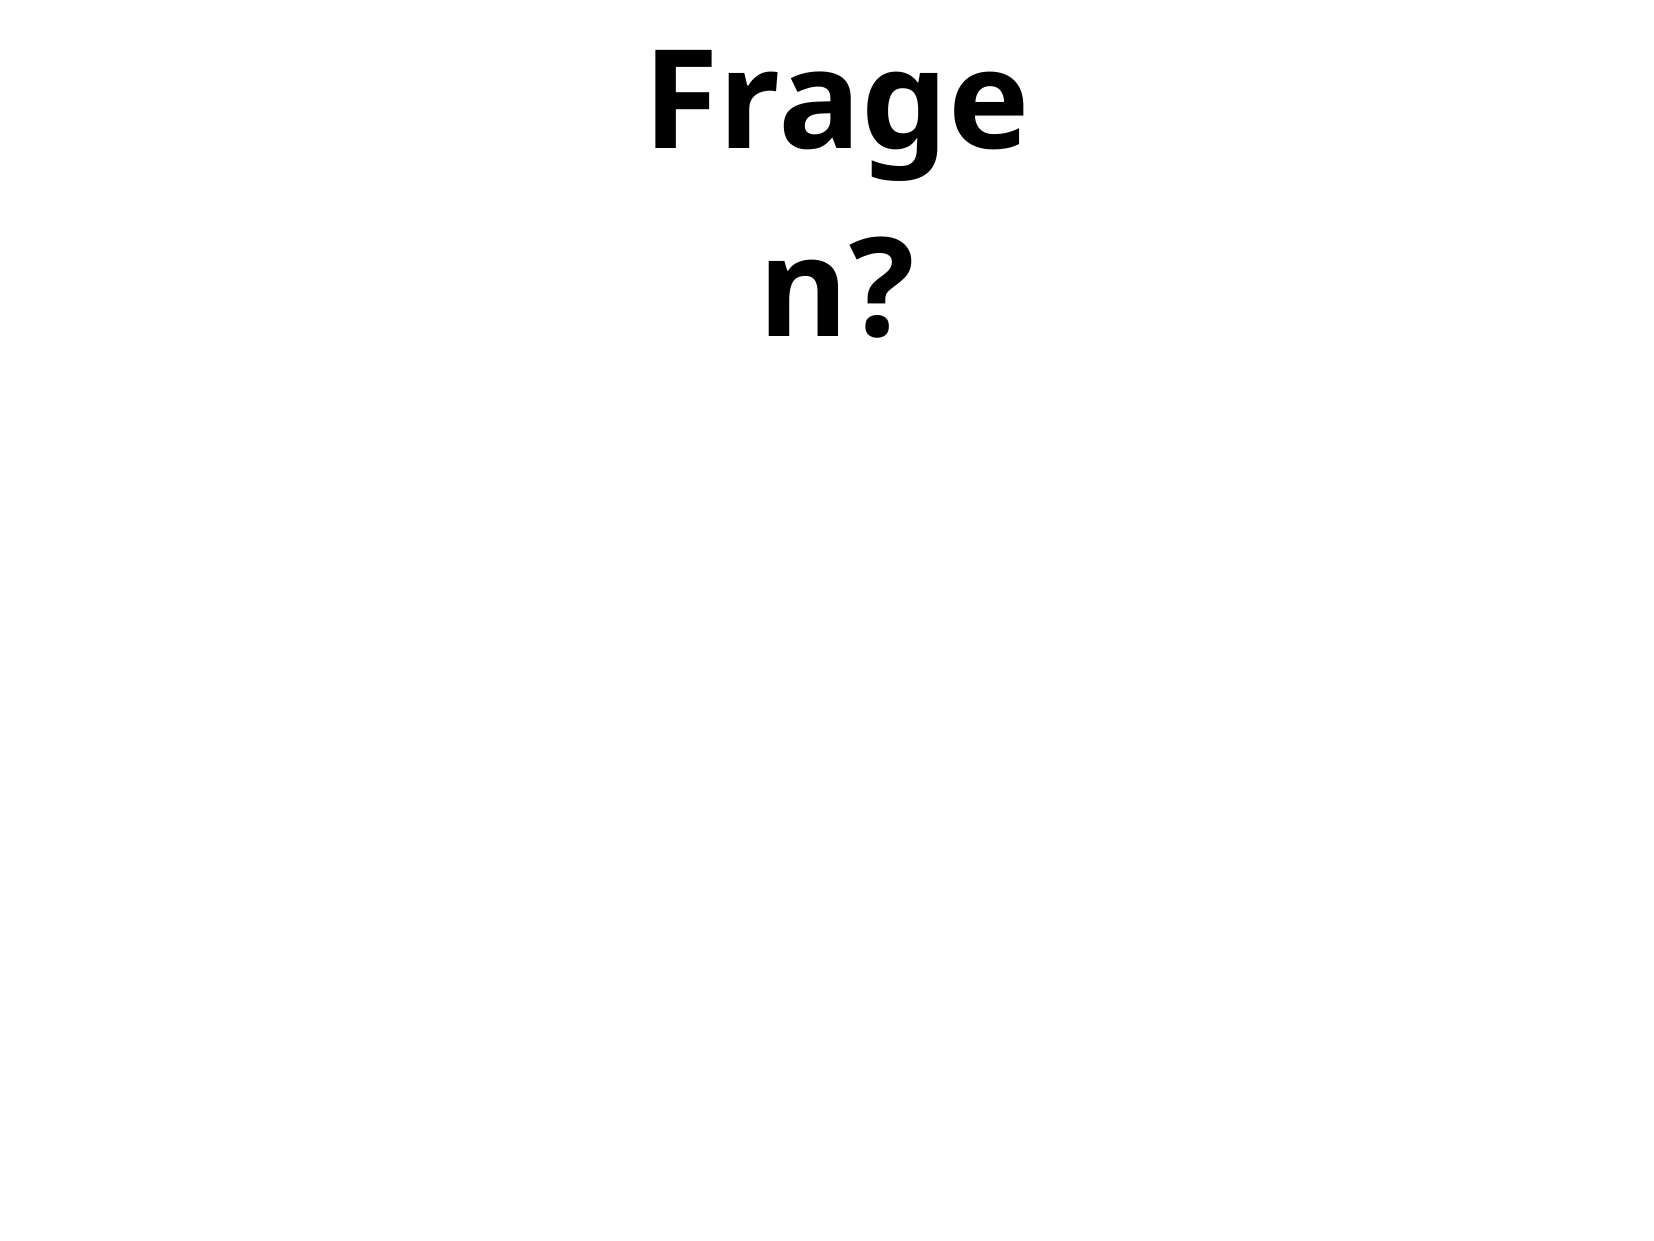

# Fragen?
rohieb, larsan, neo: Selbst 3D drucken
52